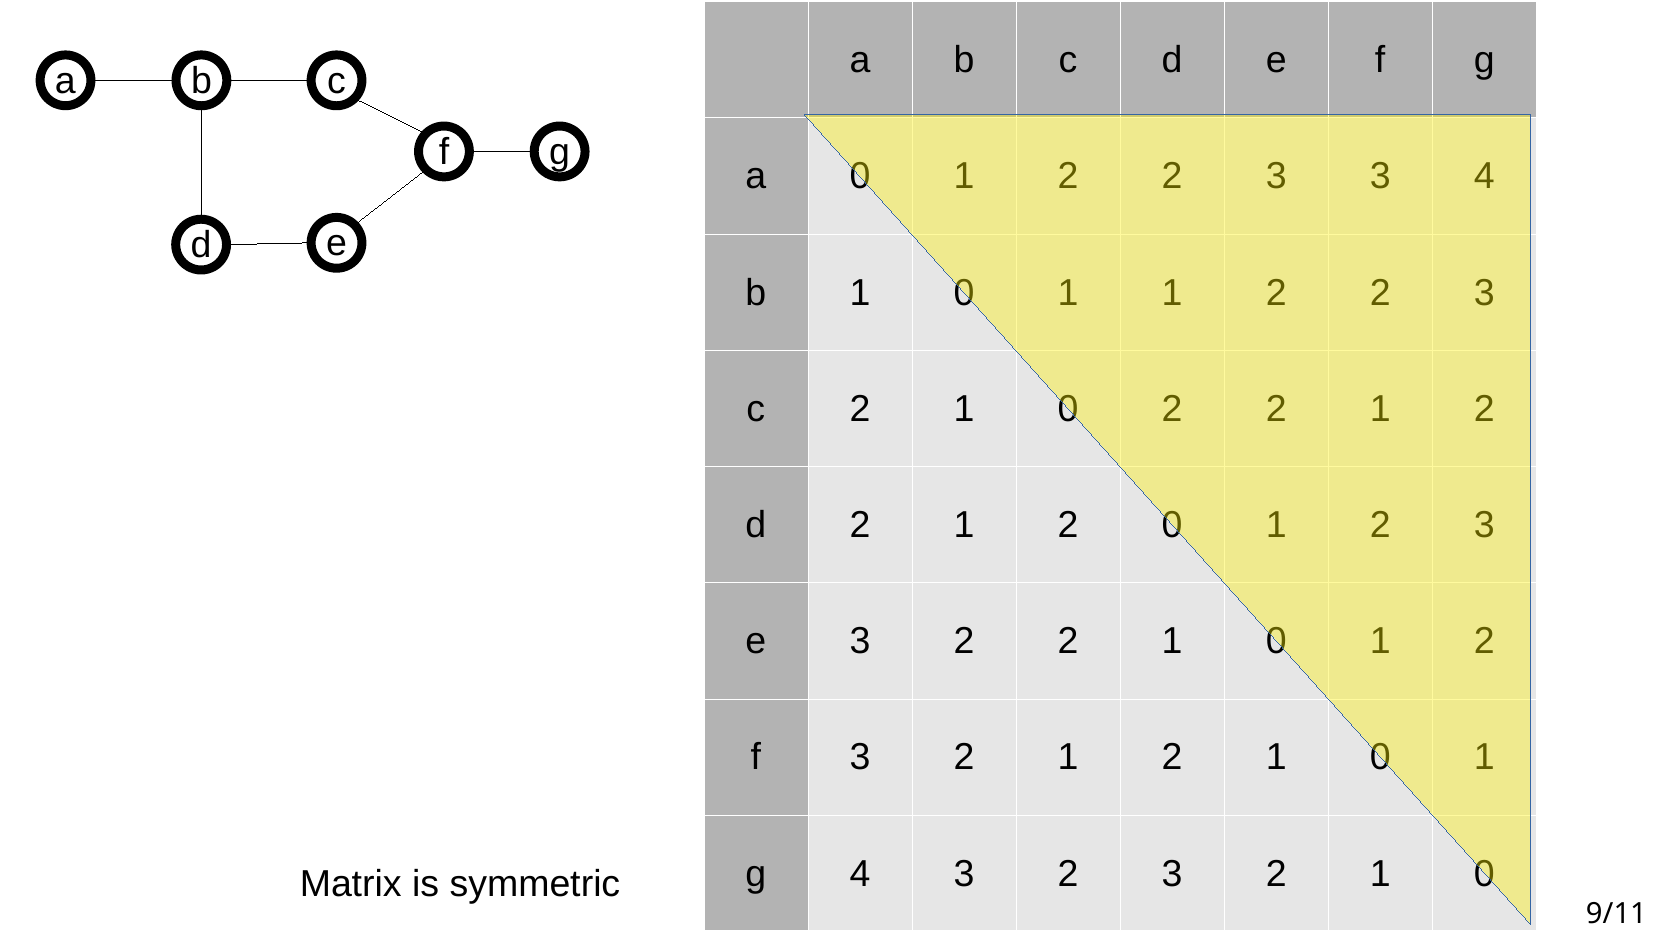

| | a | b | c | d | e | f | g |
| --- | --- | --- | --- | --- | --- | --- | --- |
| a | 0 | 1 | 2 | 2 | 3 | 3 | 4 |
| b | 1 | 0 | 1 | 1 | 2 | 2 | 3 |
| c | 2 | 1 | 0 | 2 | 2 | 1 | 2 |
| d | 2 | 1 | 2 | 0 | 1 | 2 | 3 |
| e | 3 | 2 | 2 | 1 | 0 | 1 | 2 |
| f | 3 | 2 | 1 | 2 | 1 | 0 | 1 |
| g | 4 | 3 | 2 | 3 | 2 | 1 | 0 |
b
c
a
f
g
e
d
Matrix is symmetric
9